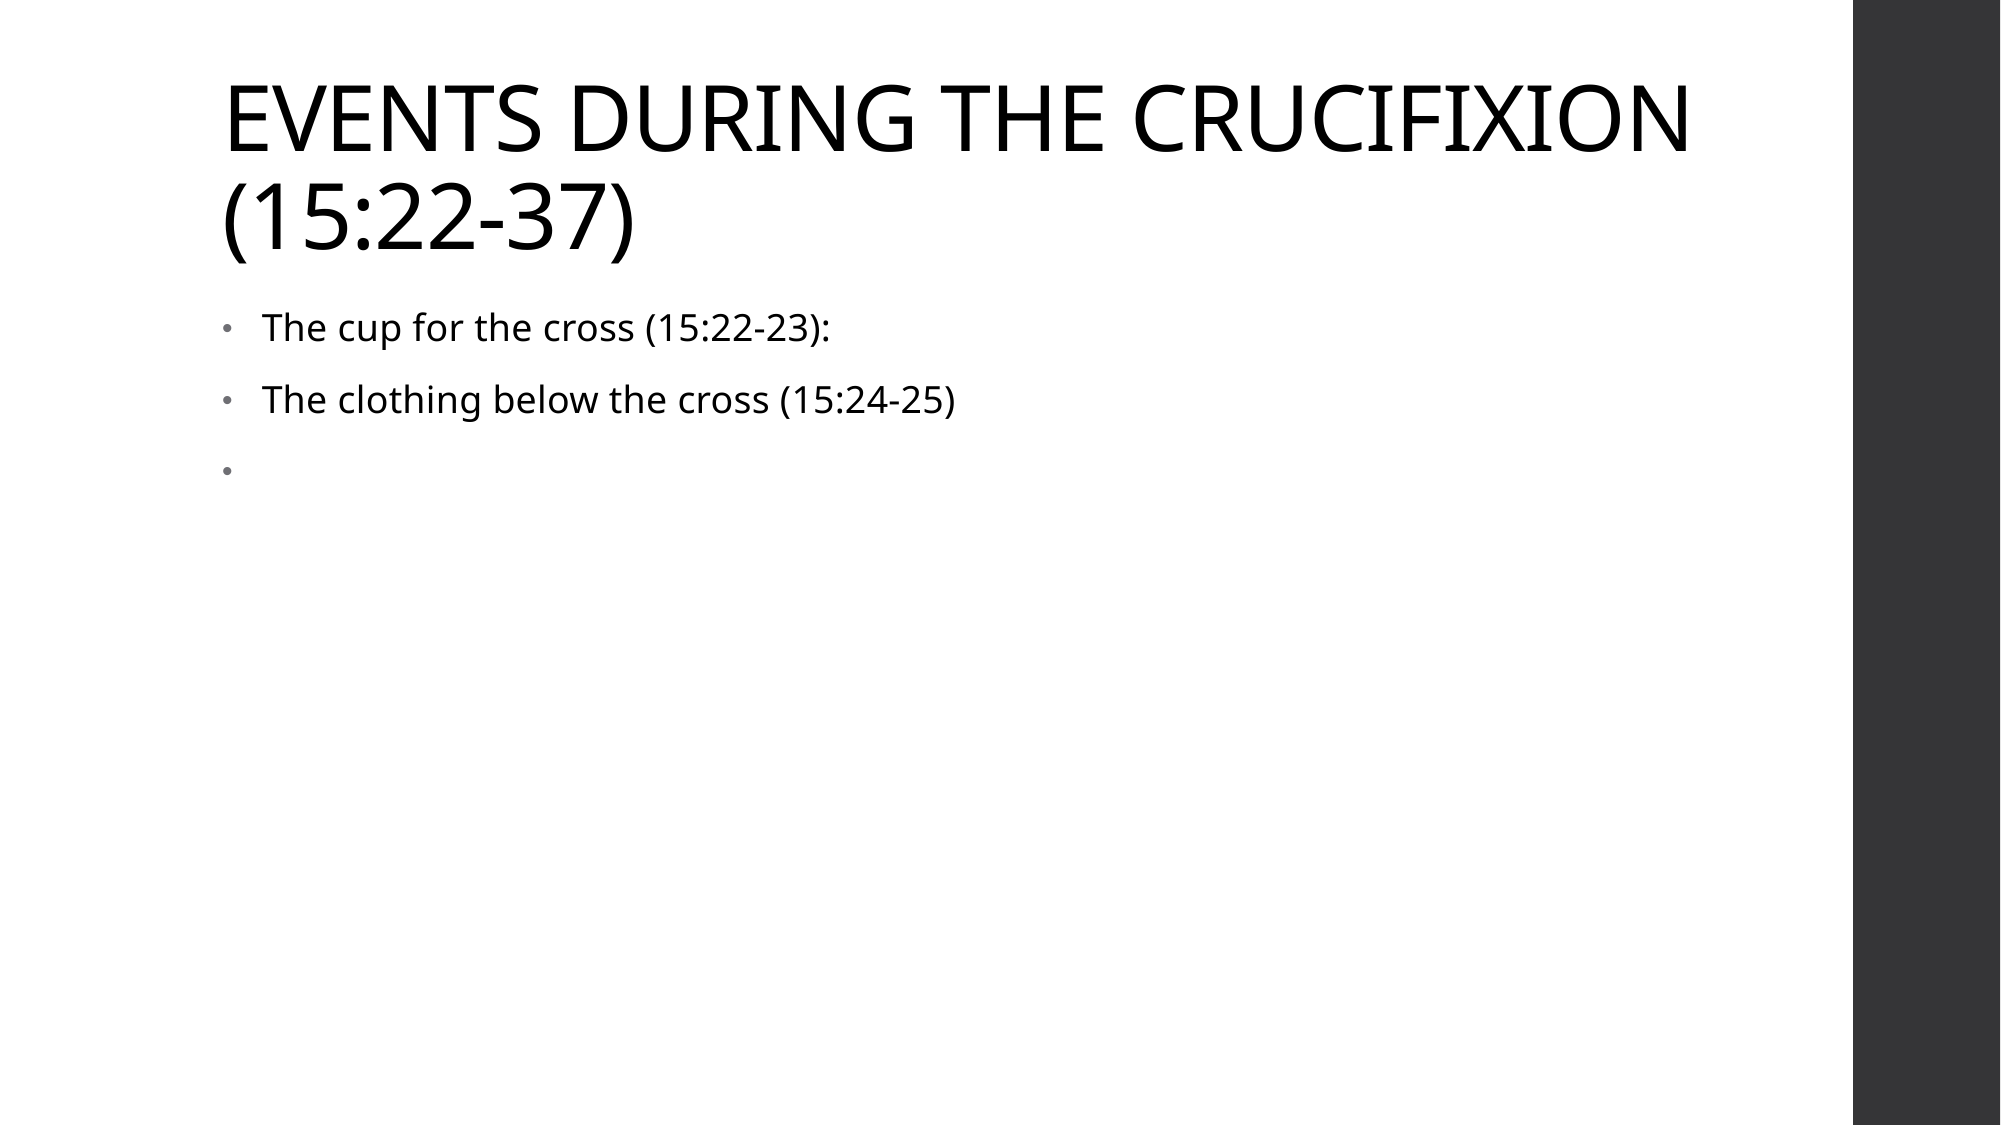

# EVENTS DURING THE CRUCIFIXION (15:22-37)
 The cup for the cross (15:22-23):
 The clothing below the cross (15:24-25)